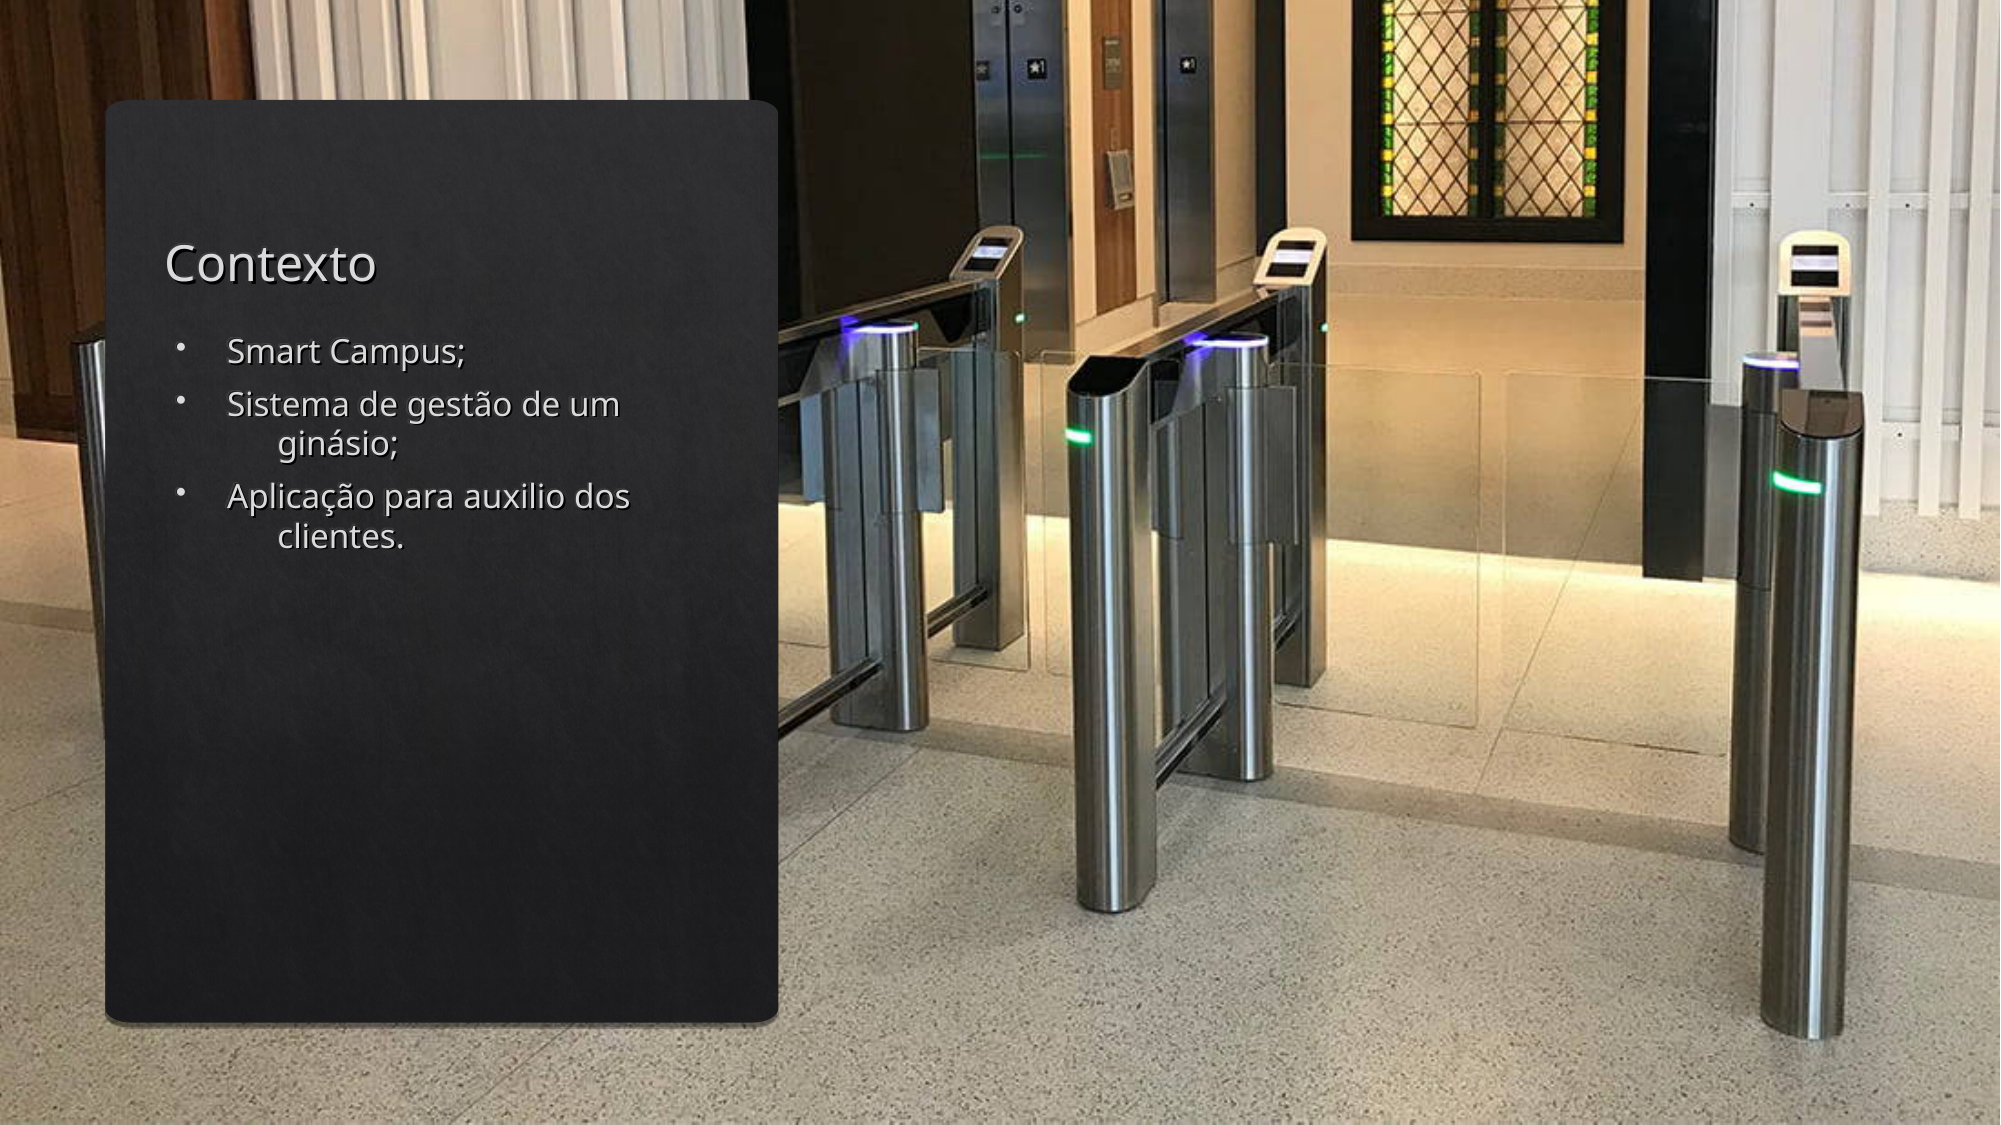

# Contexto
Smart Campus;
Sistema de gestão de um ginásio;
Aplicação para auxilio dos clientes.